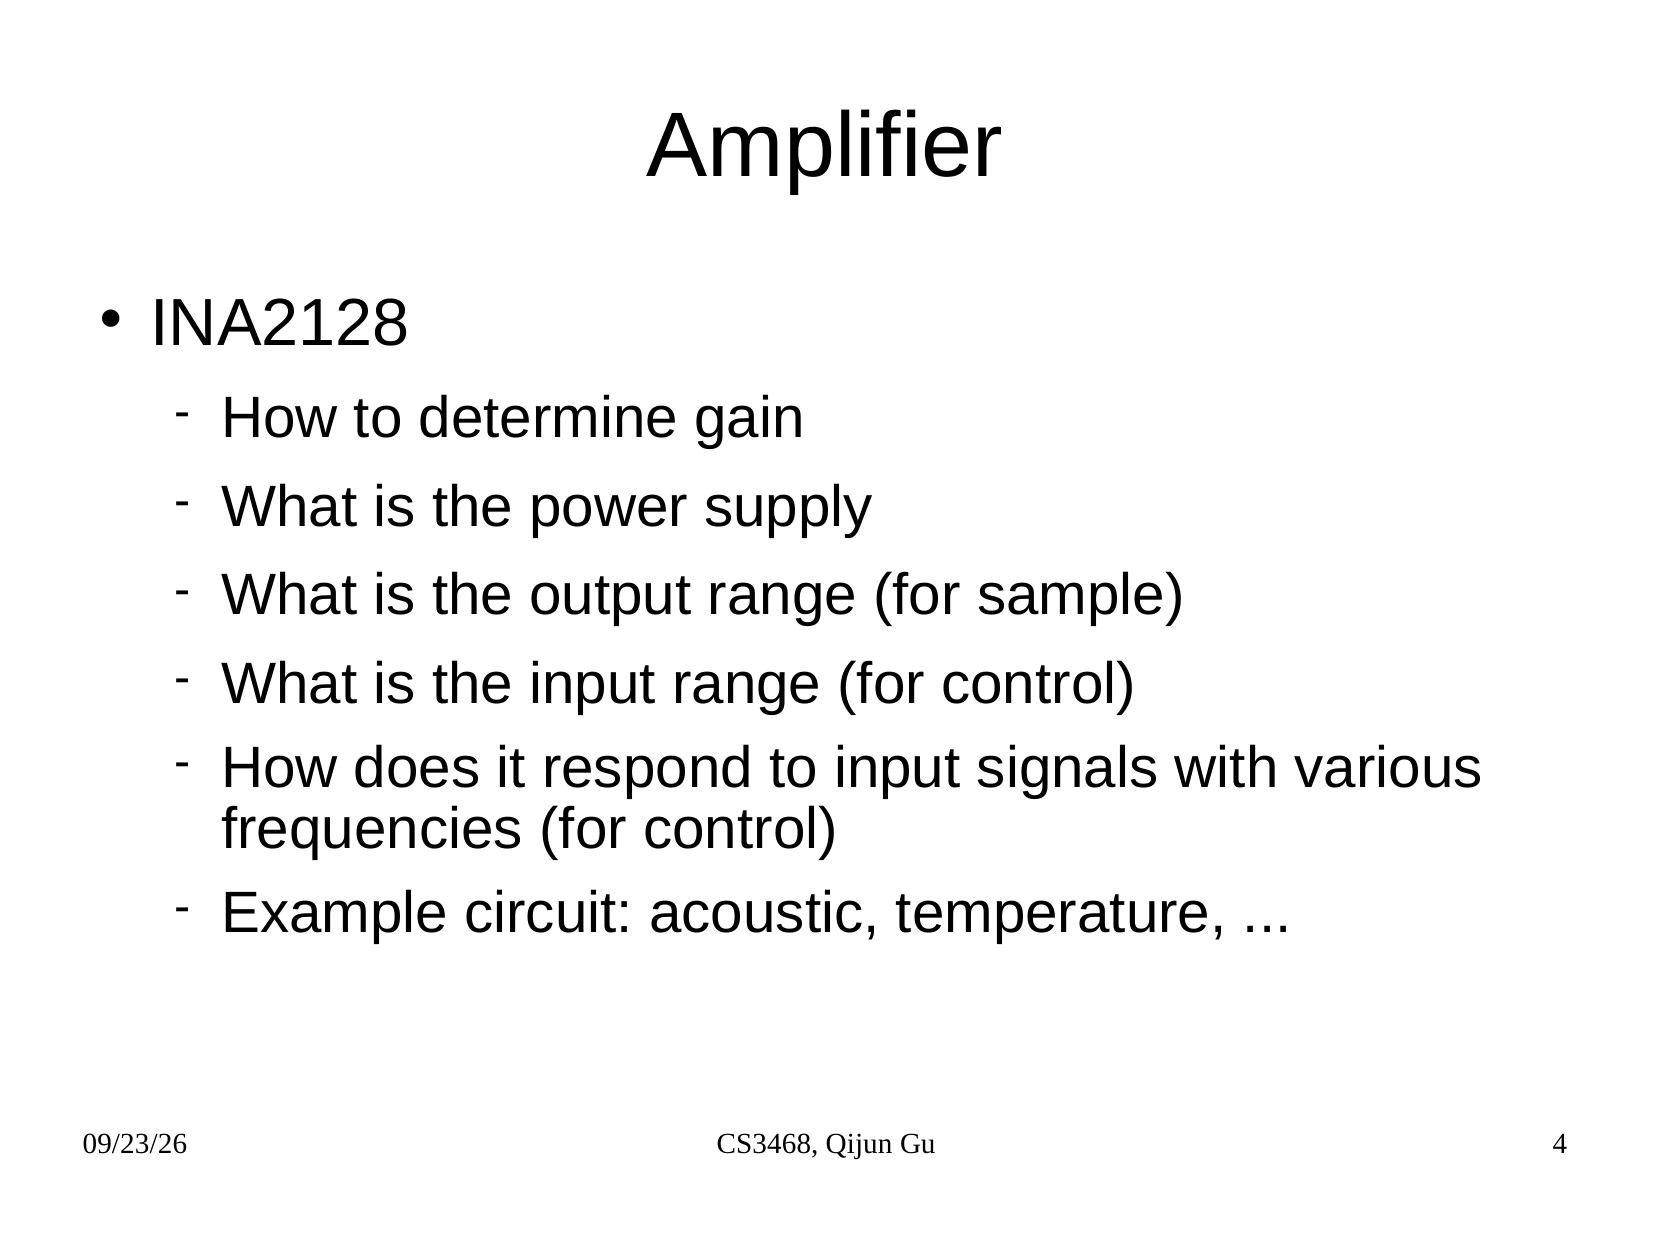

# Amplifier
INA2128
How to determine gain
What is the power supply
What is the output range (for sample)
What is the input range (for control)
How does it respond to input signals with various frequencies (for control)
Example circuit: acoustic, temperature, ...
CS3468, Qijun Gu
4